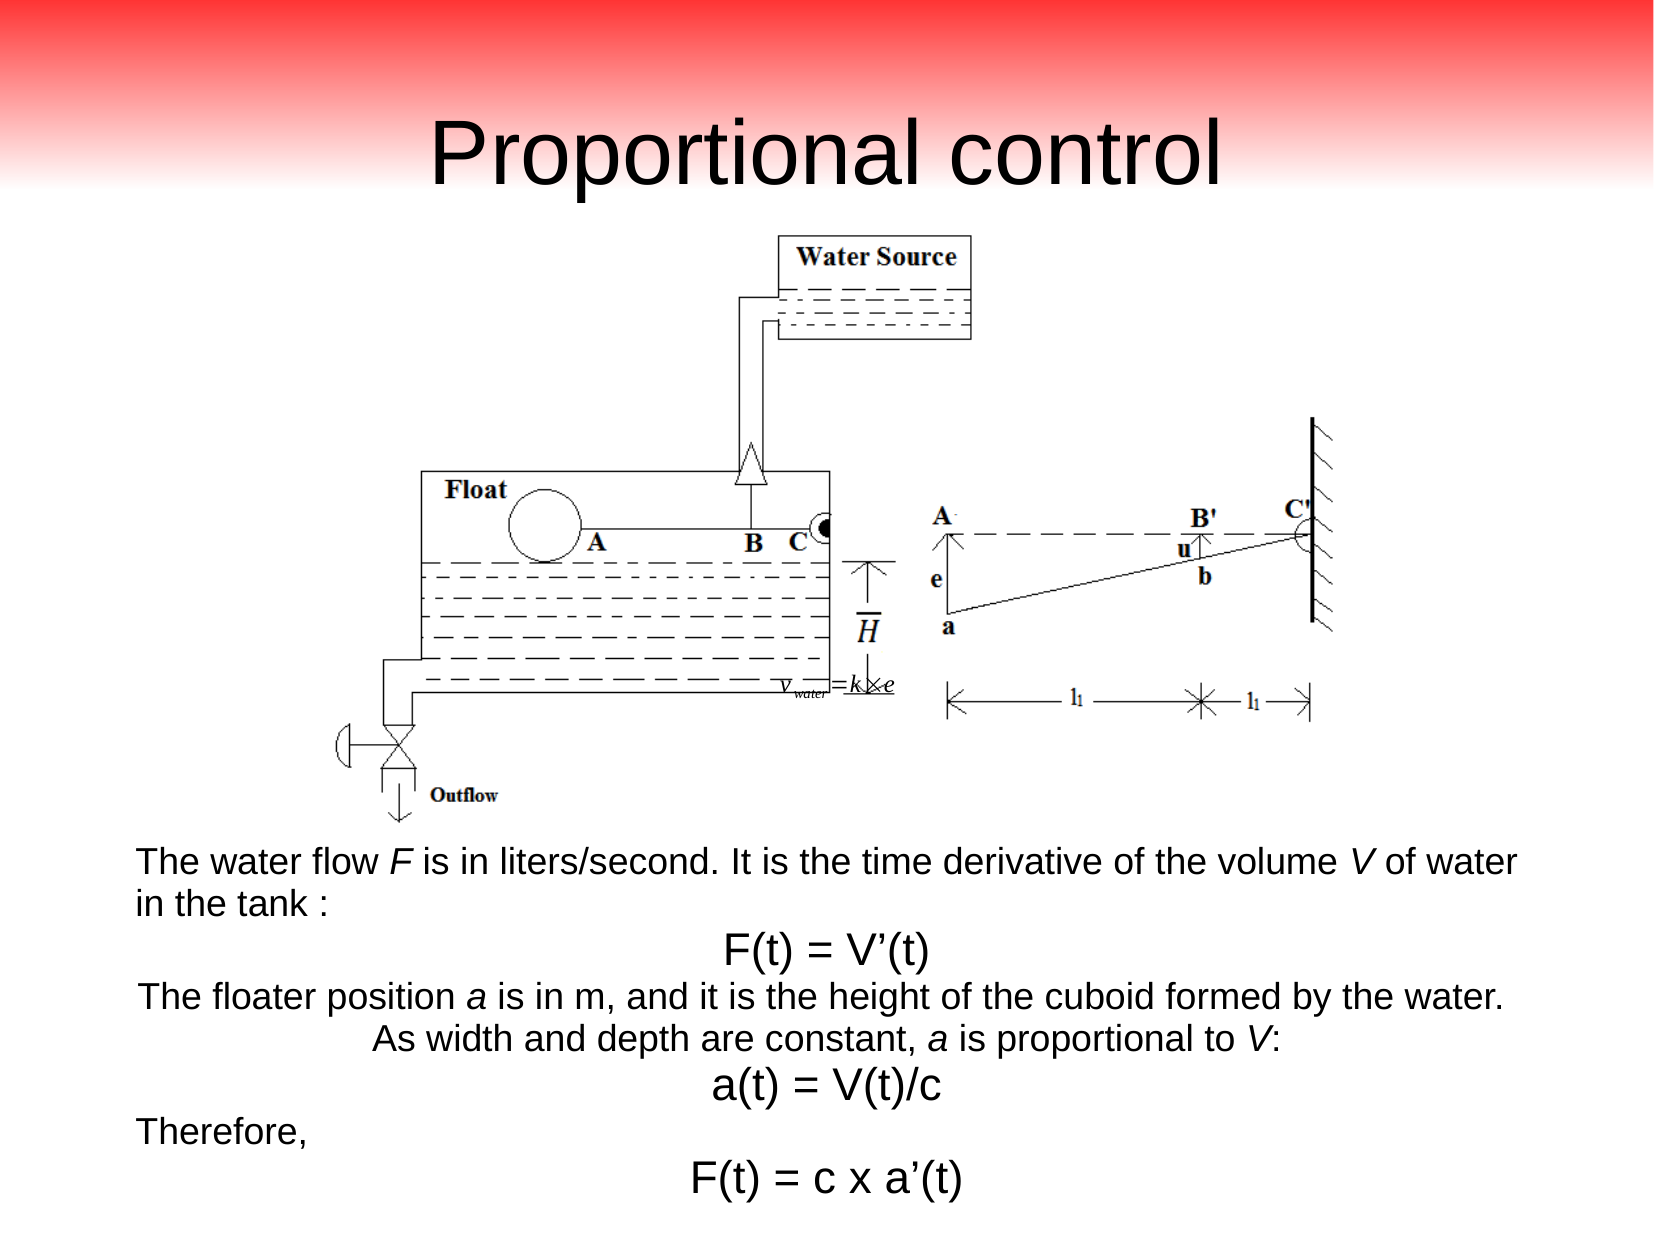

# Proportional control
The water flow F is in liters/second. It is the time derivative of the volume V of water
in the tank :
F(t) = V’(t)
The floater position a is in m, and it is the height of the cuboid formed by the water.
As width and depth are constant, a is proportional to V:
a(t) = V(t)/c
Therefore,
F(t) = c x a’(t)